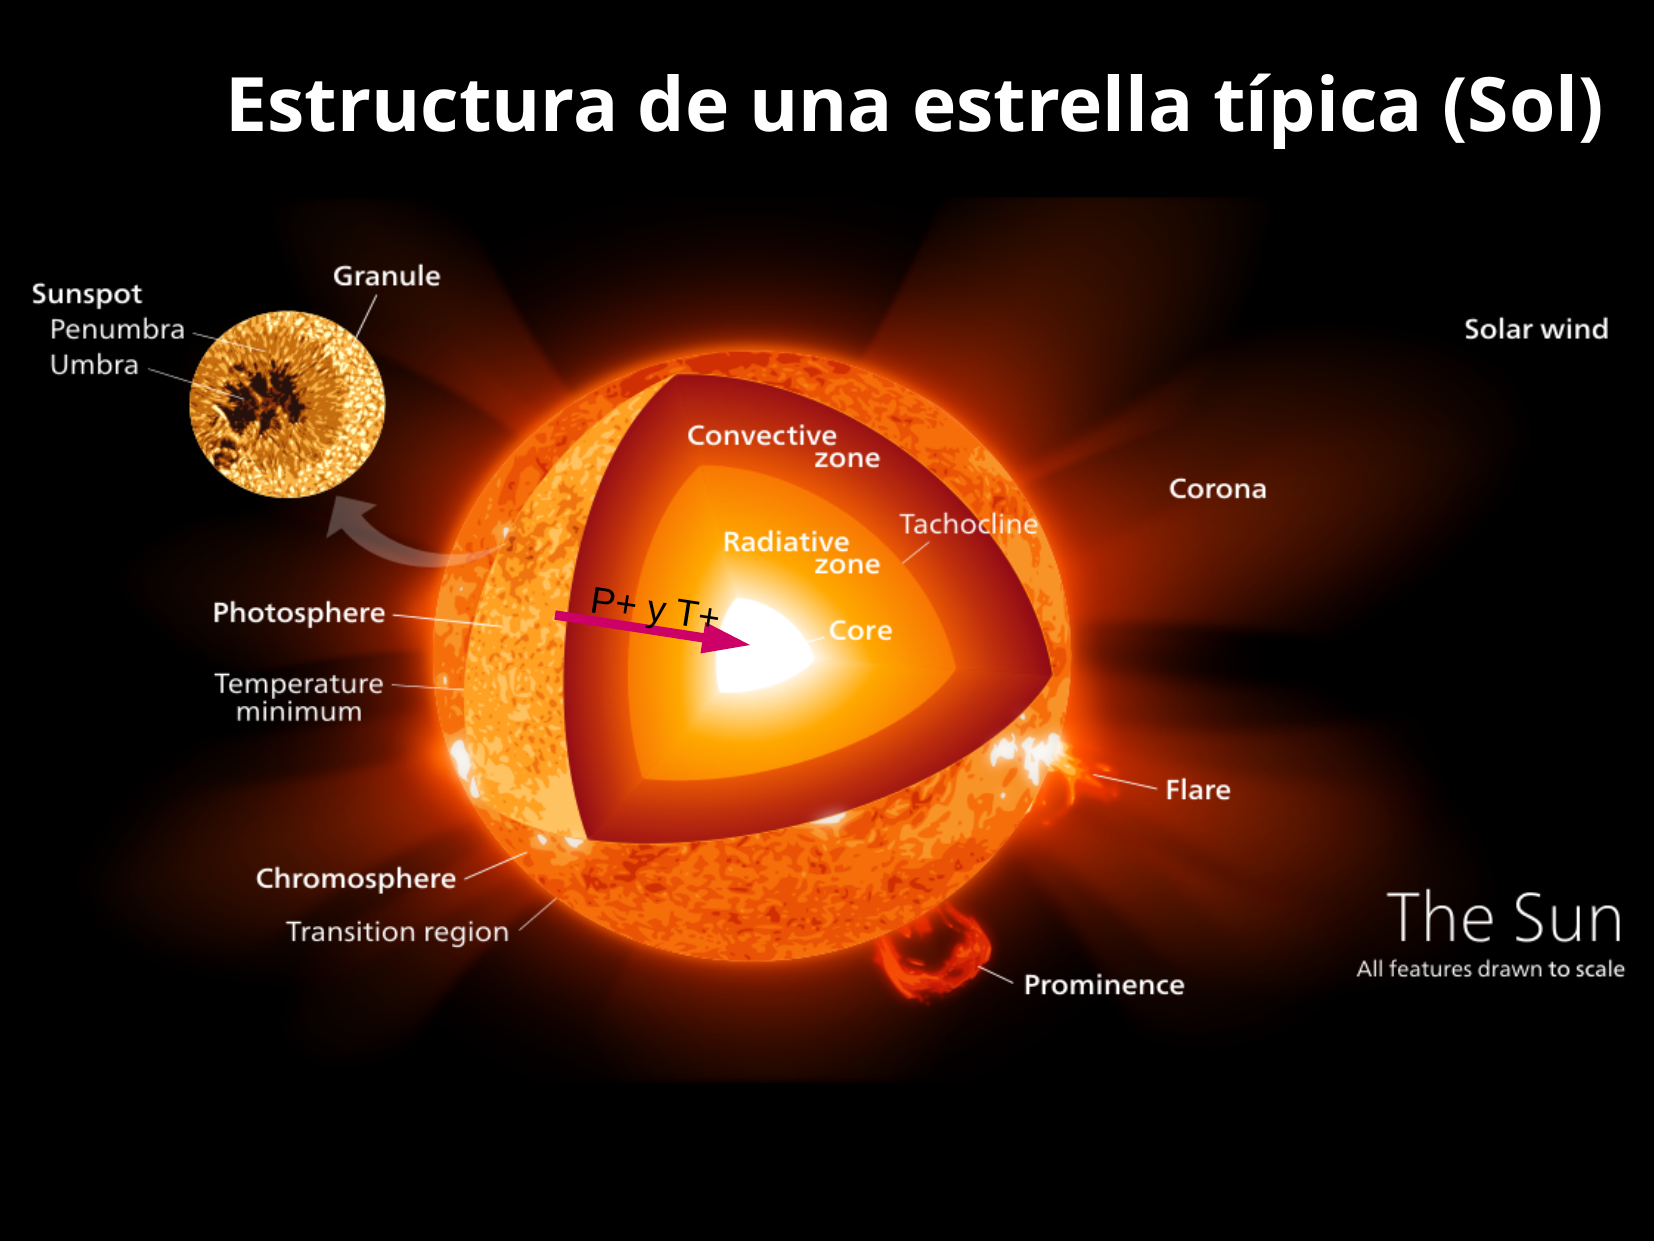

# Estructura de una estrella típica (Sol)
P+ y T+
Oct 16, 2019
Asorey IPAC 2019 U02C04
7